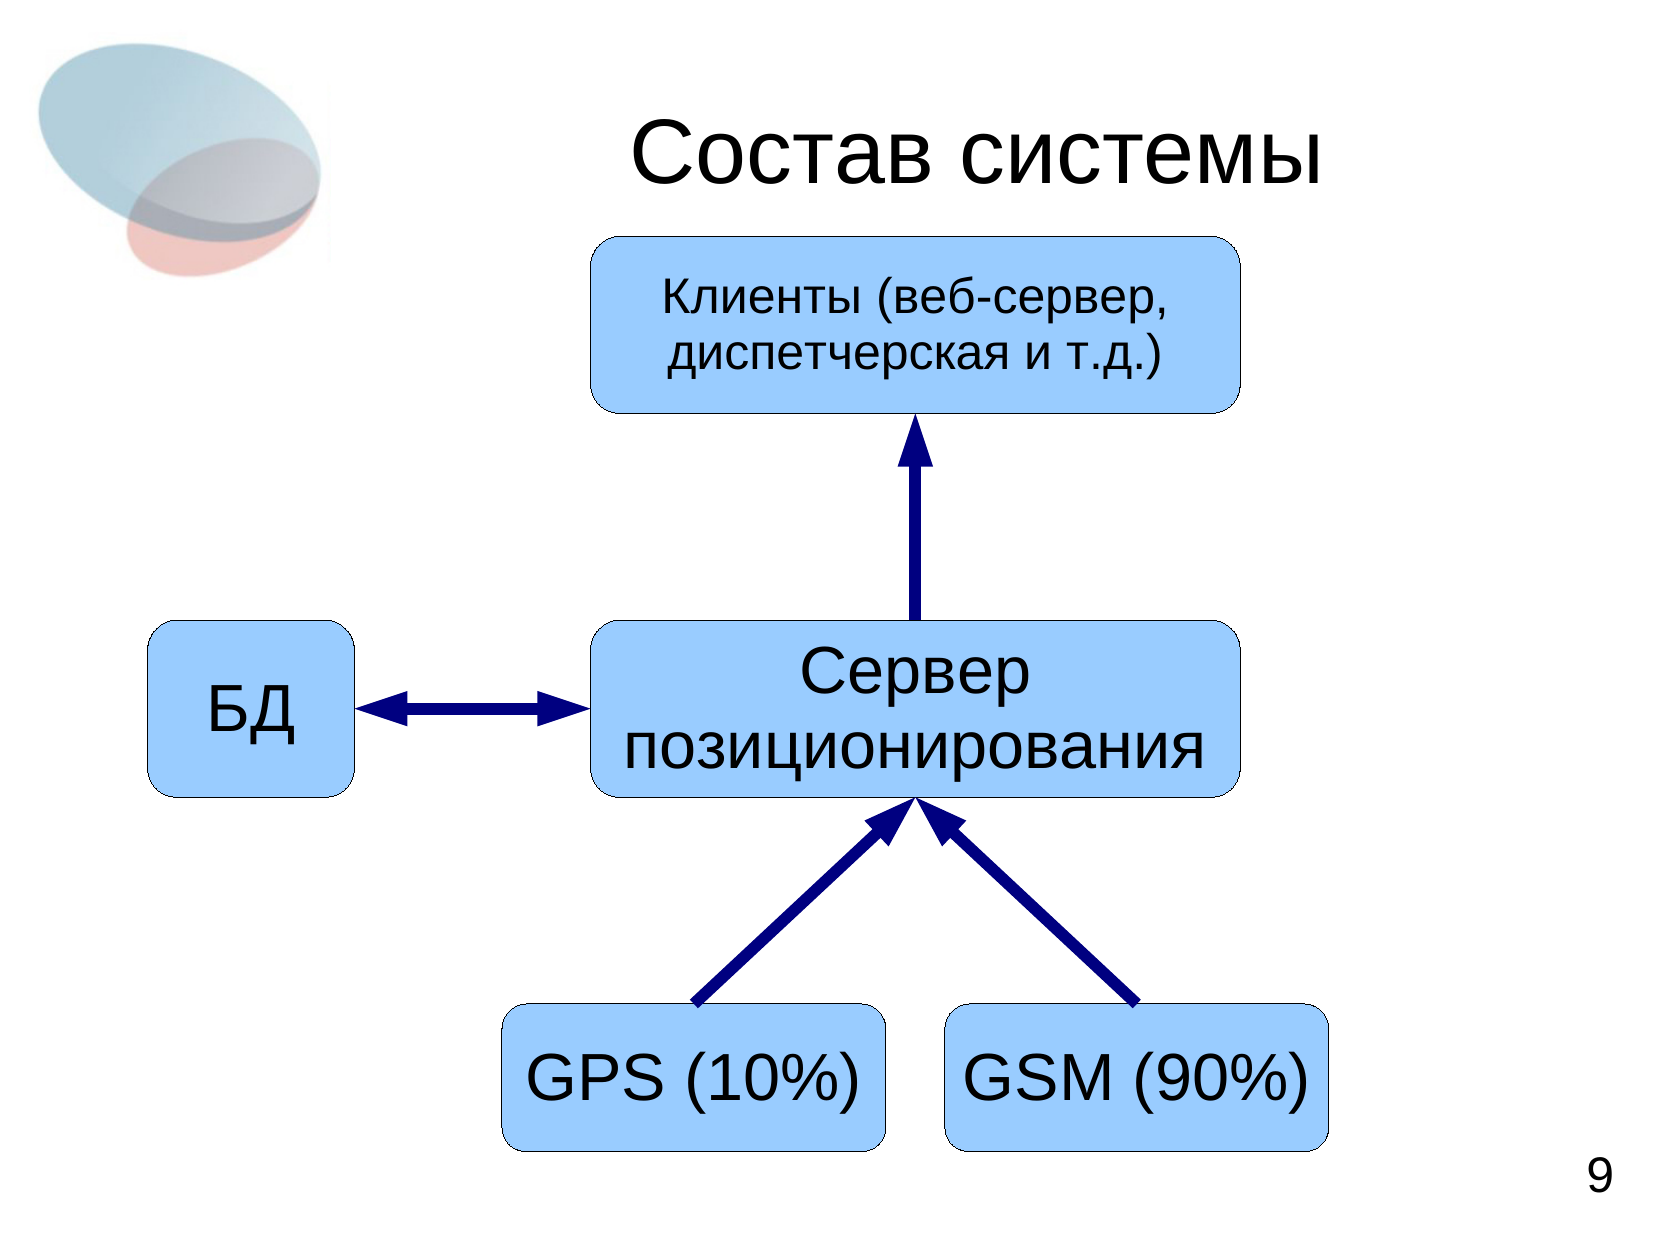

# Состав системы
Клиенты (веб-сервер,
диспетчерская и т.д.)
БД
Сервер
позиционирования
GPS (10%)
GSM (90%)
9